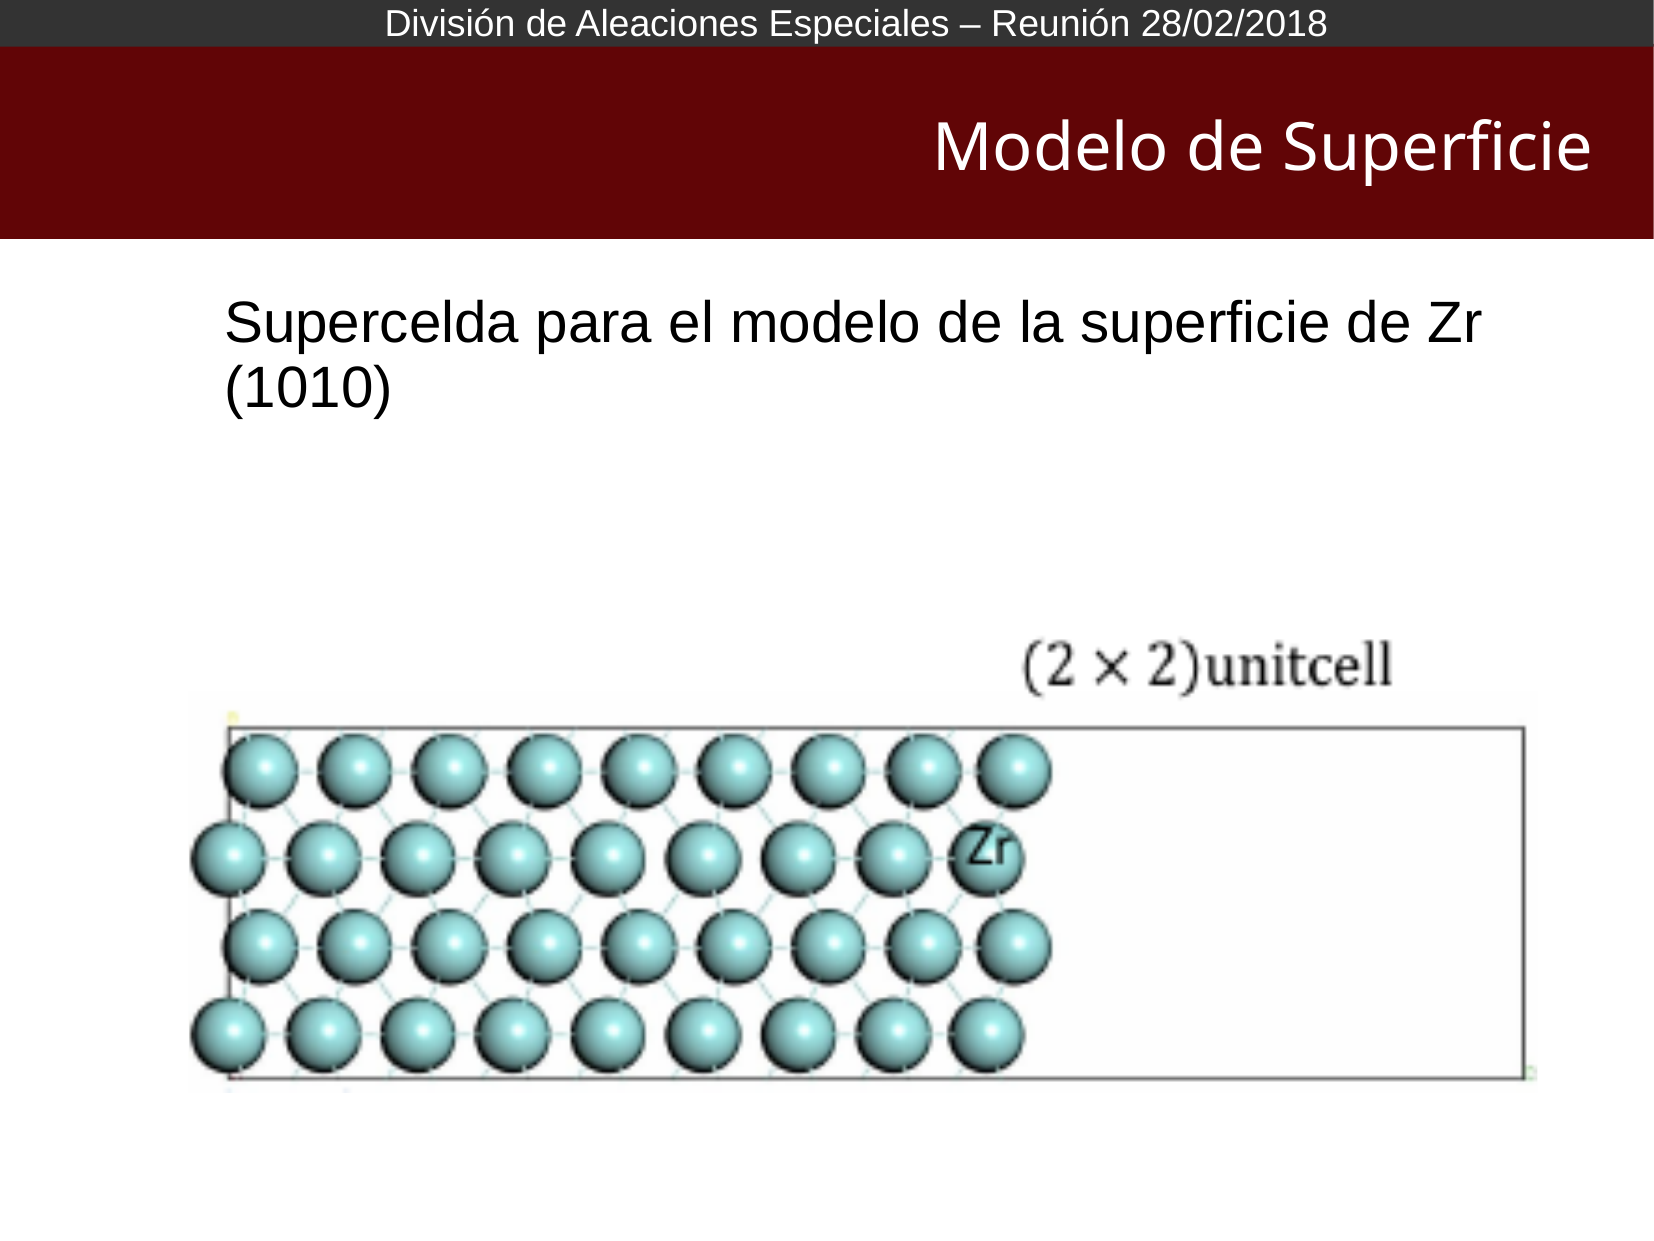

# Modelo de Superficie
Supercelda para el modelo de la superficie de Zr (1010)